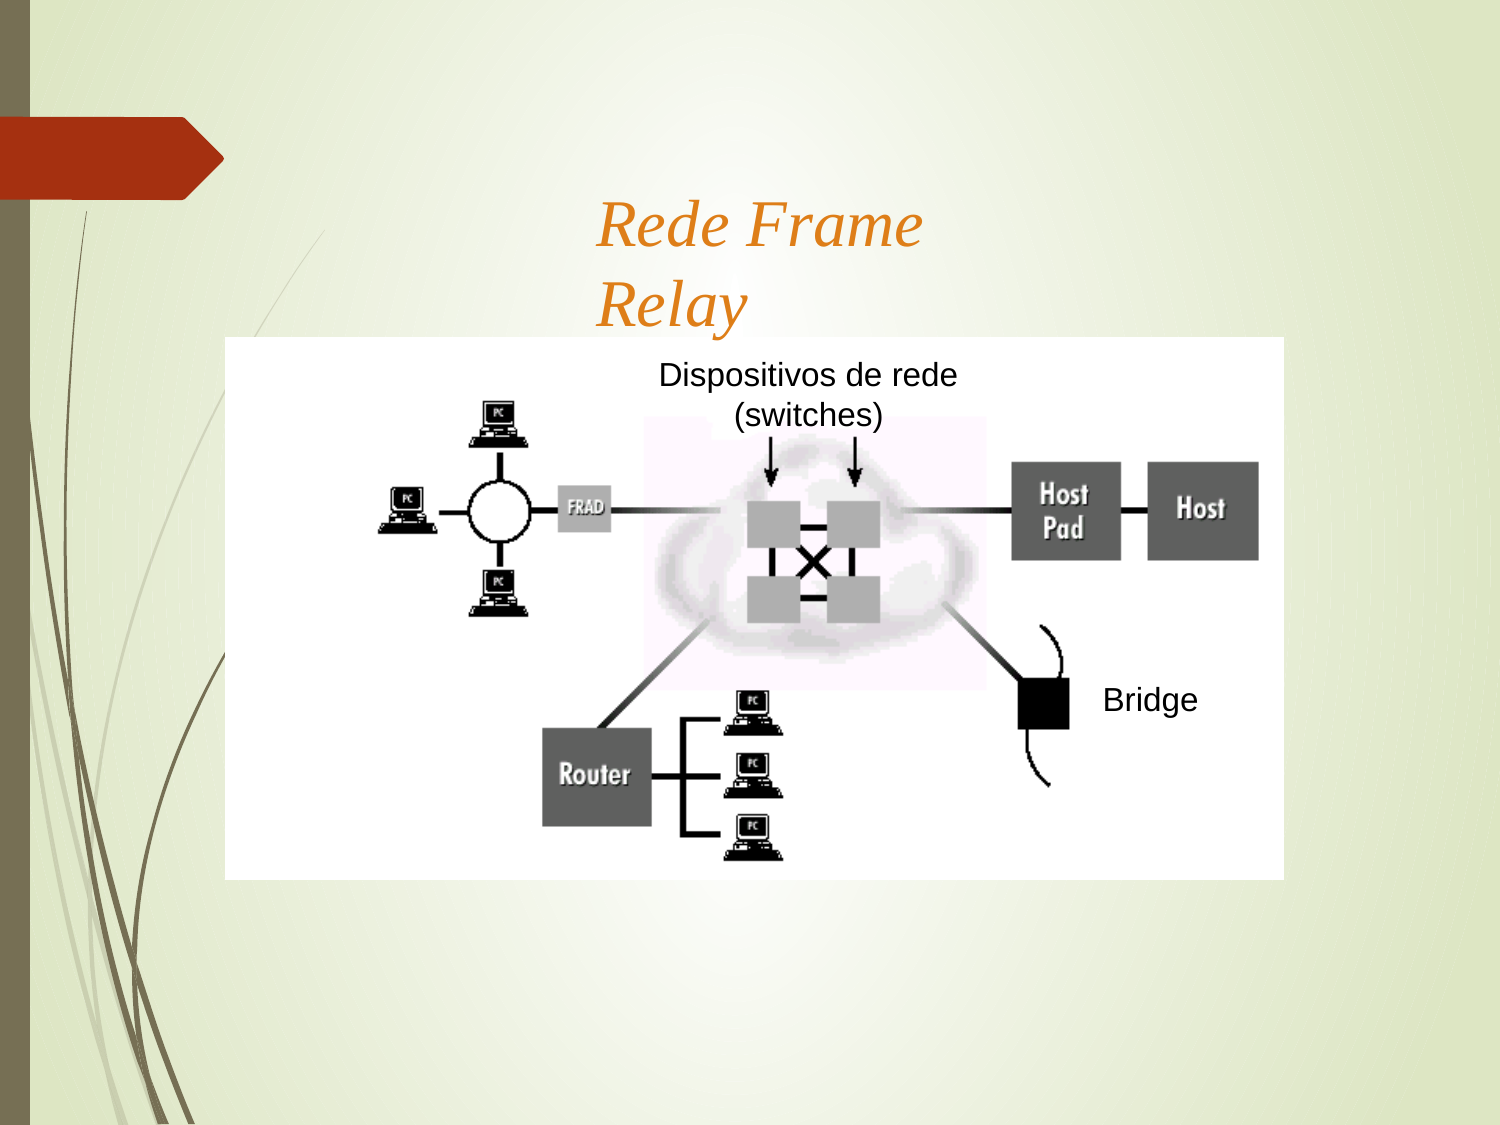

Rede Frame Relay
Dispositivos de rede
(switches)‏
Bridge